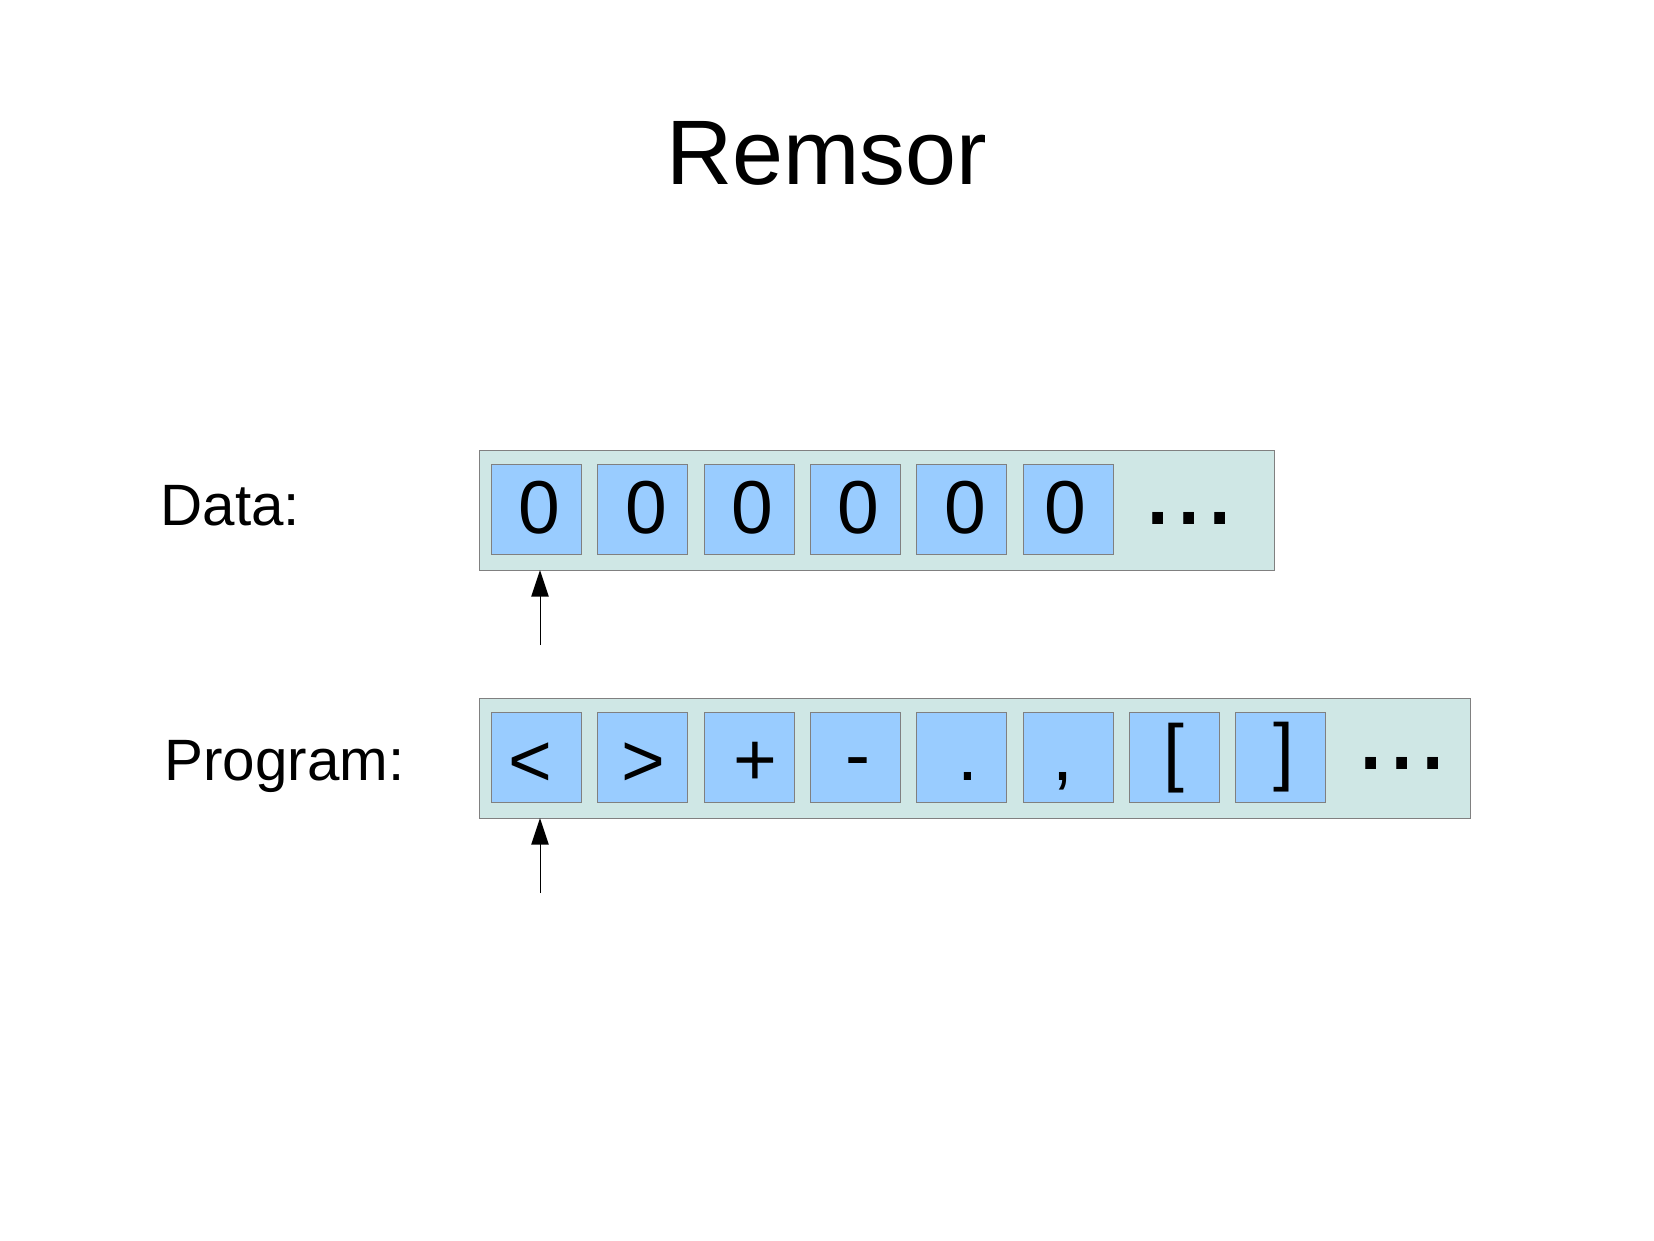

# Remsor
...
0
0
0
0
0
0
Data:
...
]
[
-
.
,
+
<
>
Program: